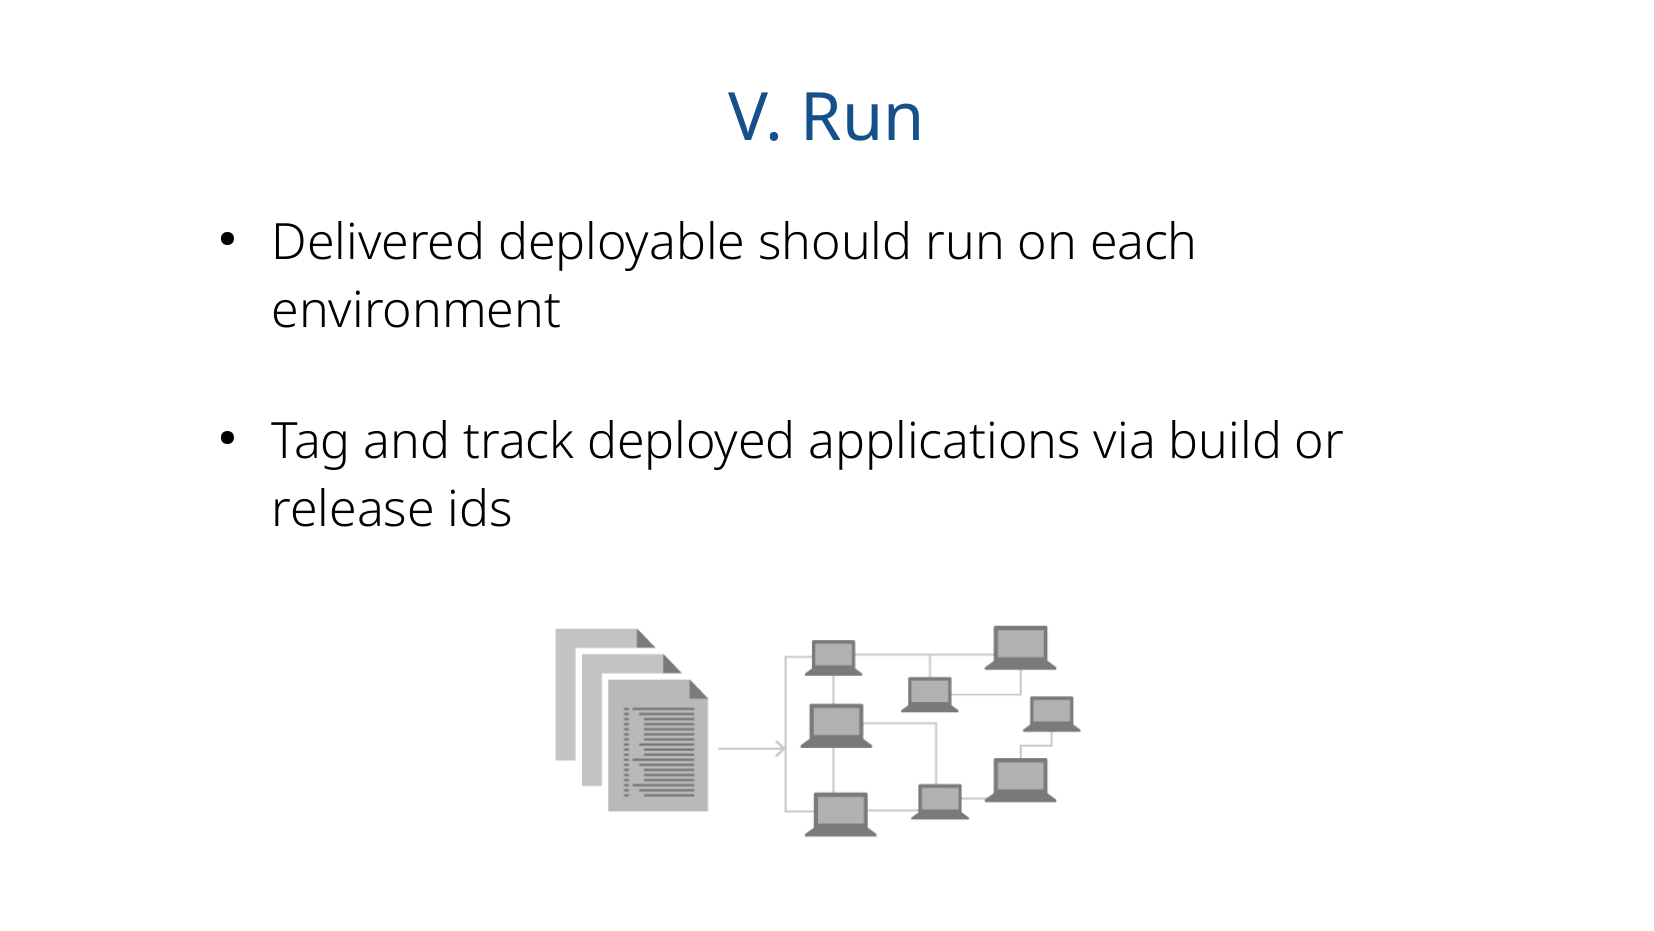

# V. Run
Delivered deployable should run on each environment
Tag and track deployed applications via build or release ids